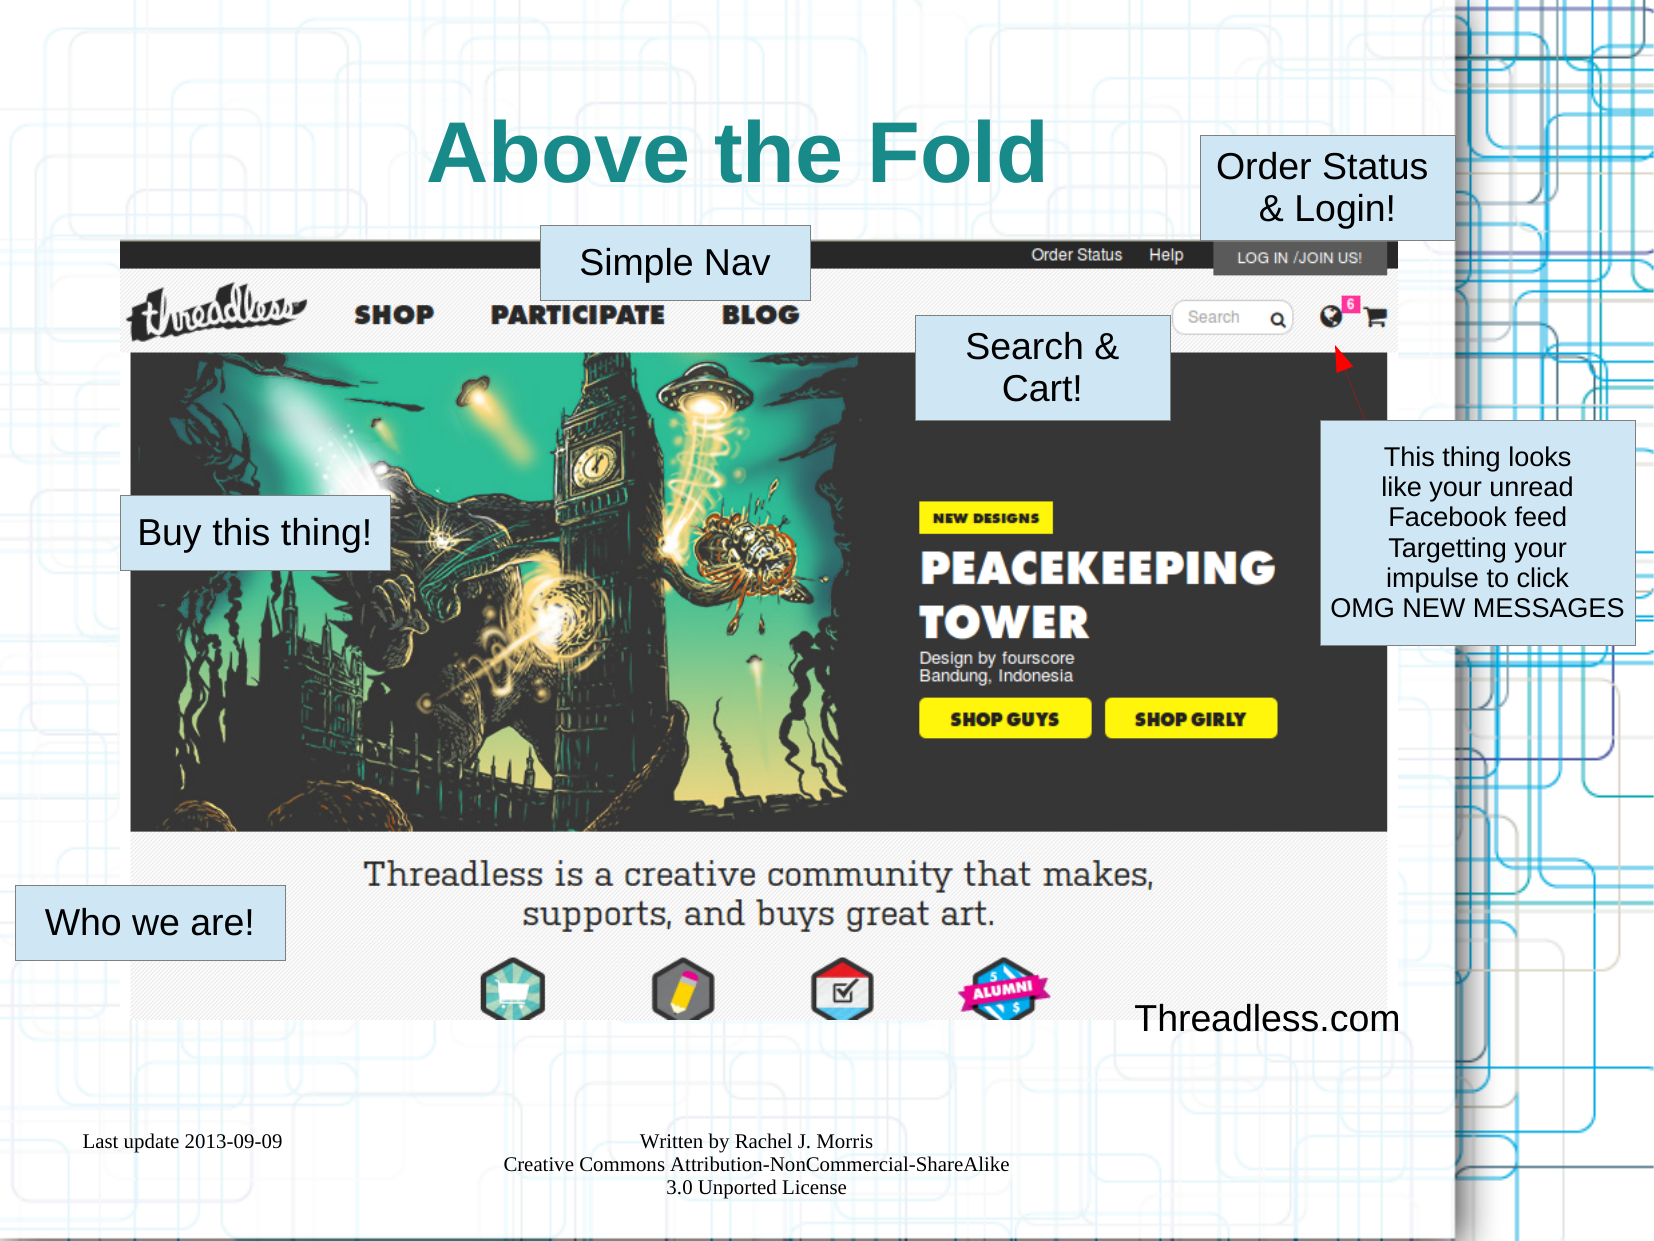

# Above the Fold
Order Status
& Login!
Simple Nav
Search &
Cart!
This thing looks
like your unread
Facebook feed
Targetting your
impulse to click
OMG NEW MESSAGES
Buy this thing!
Who we are!
Threadless.com